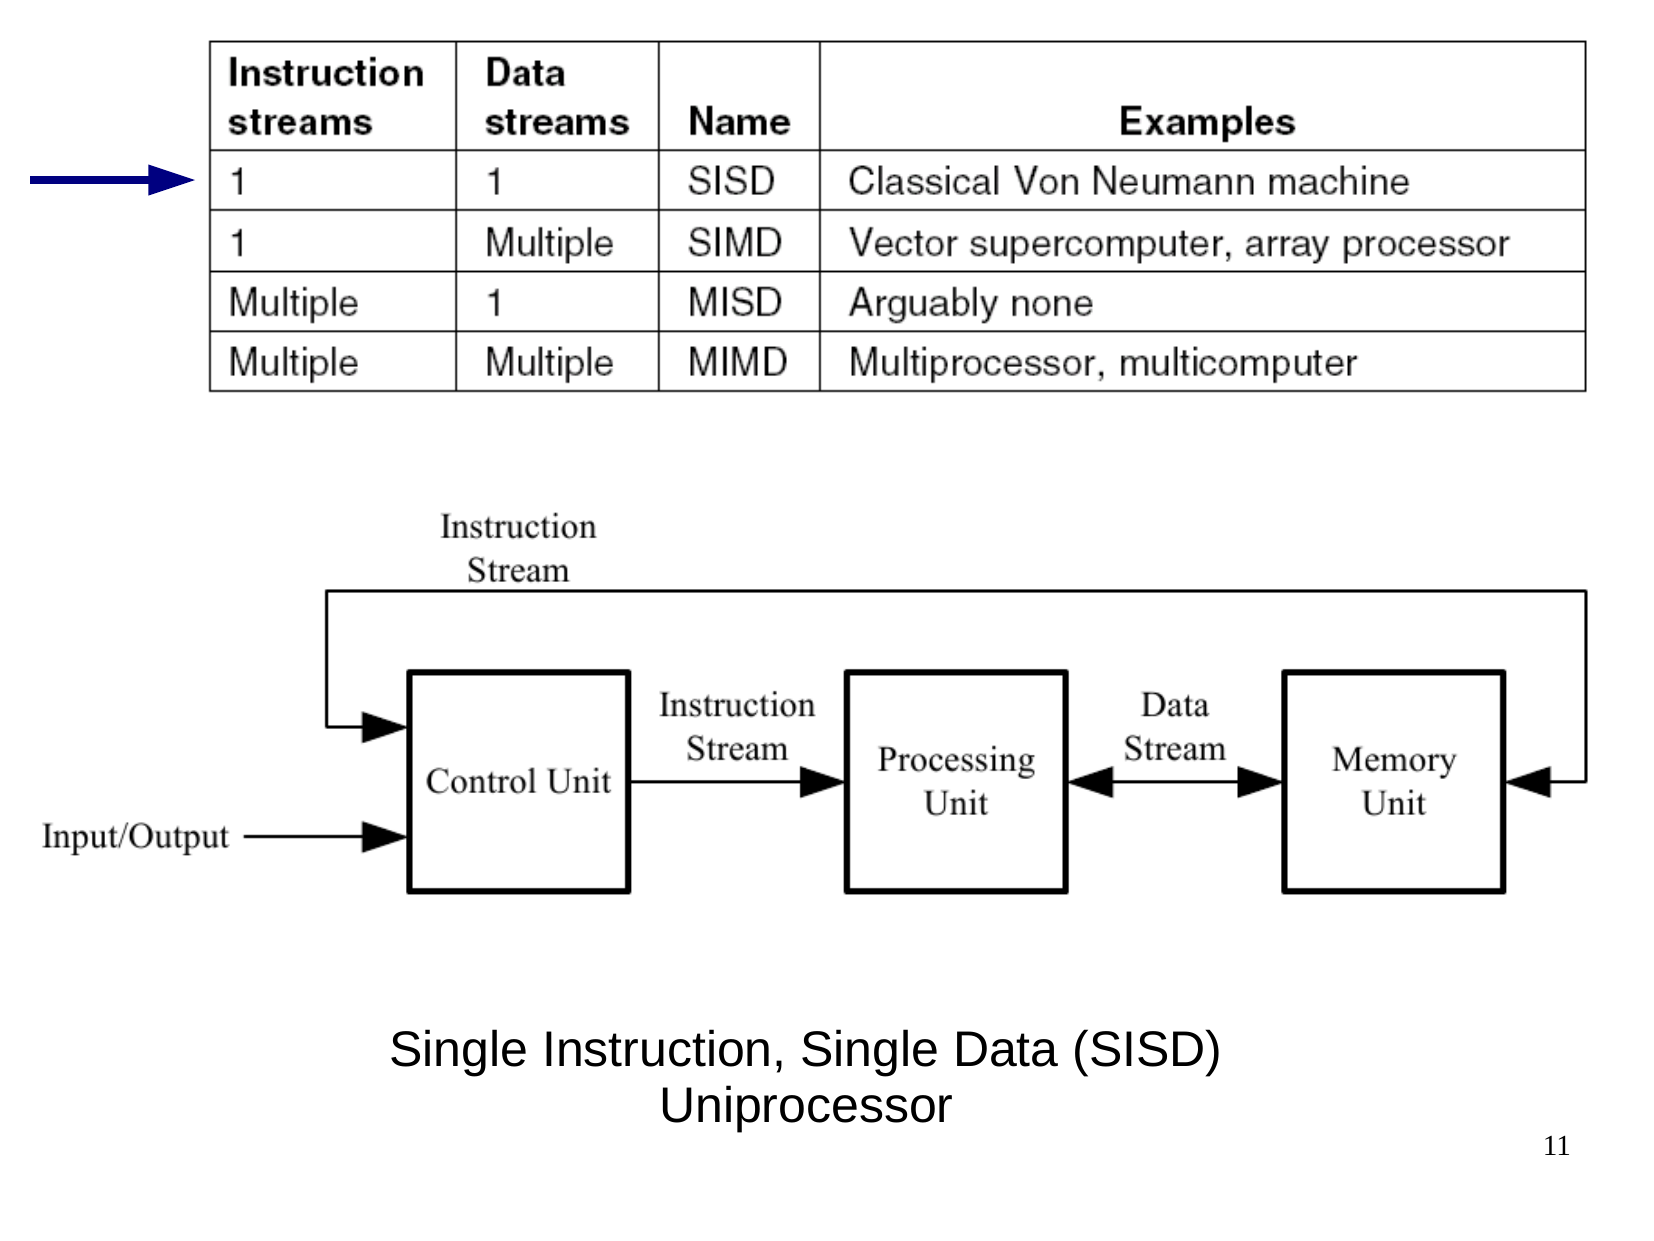

Single Instruction, Single Data (SISD)
Uniprocessor
11